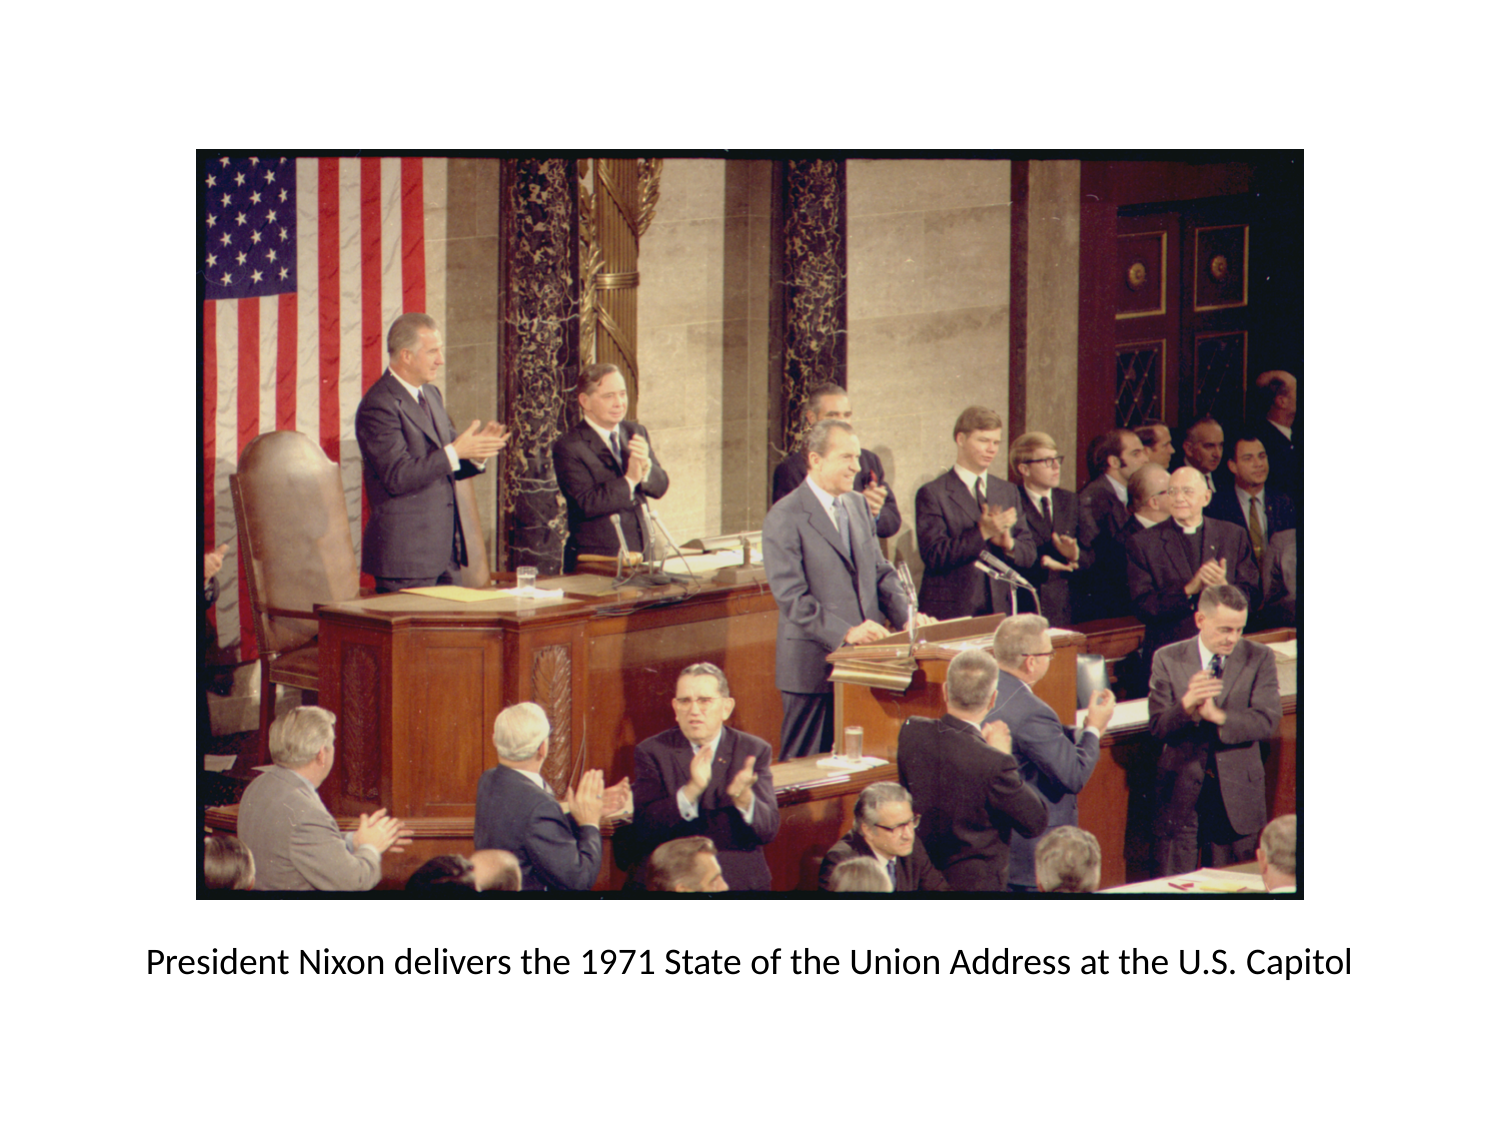

President Nixon delivers the 1971 State of the Union Address at the U.S. Capitol